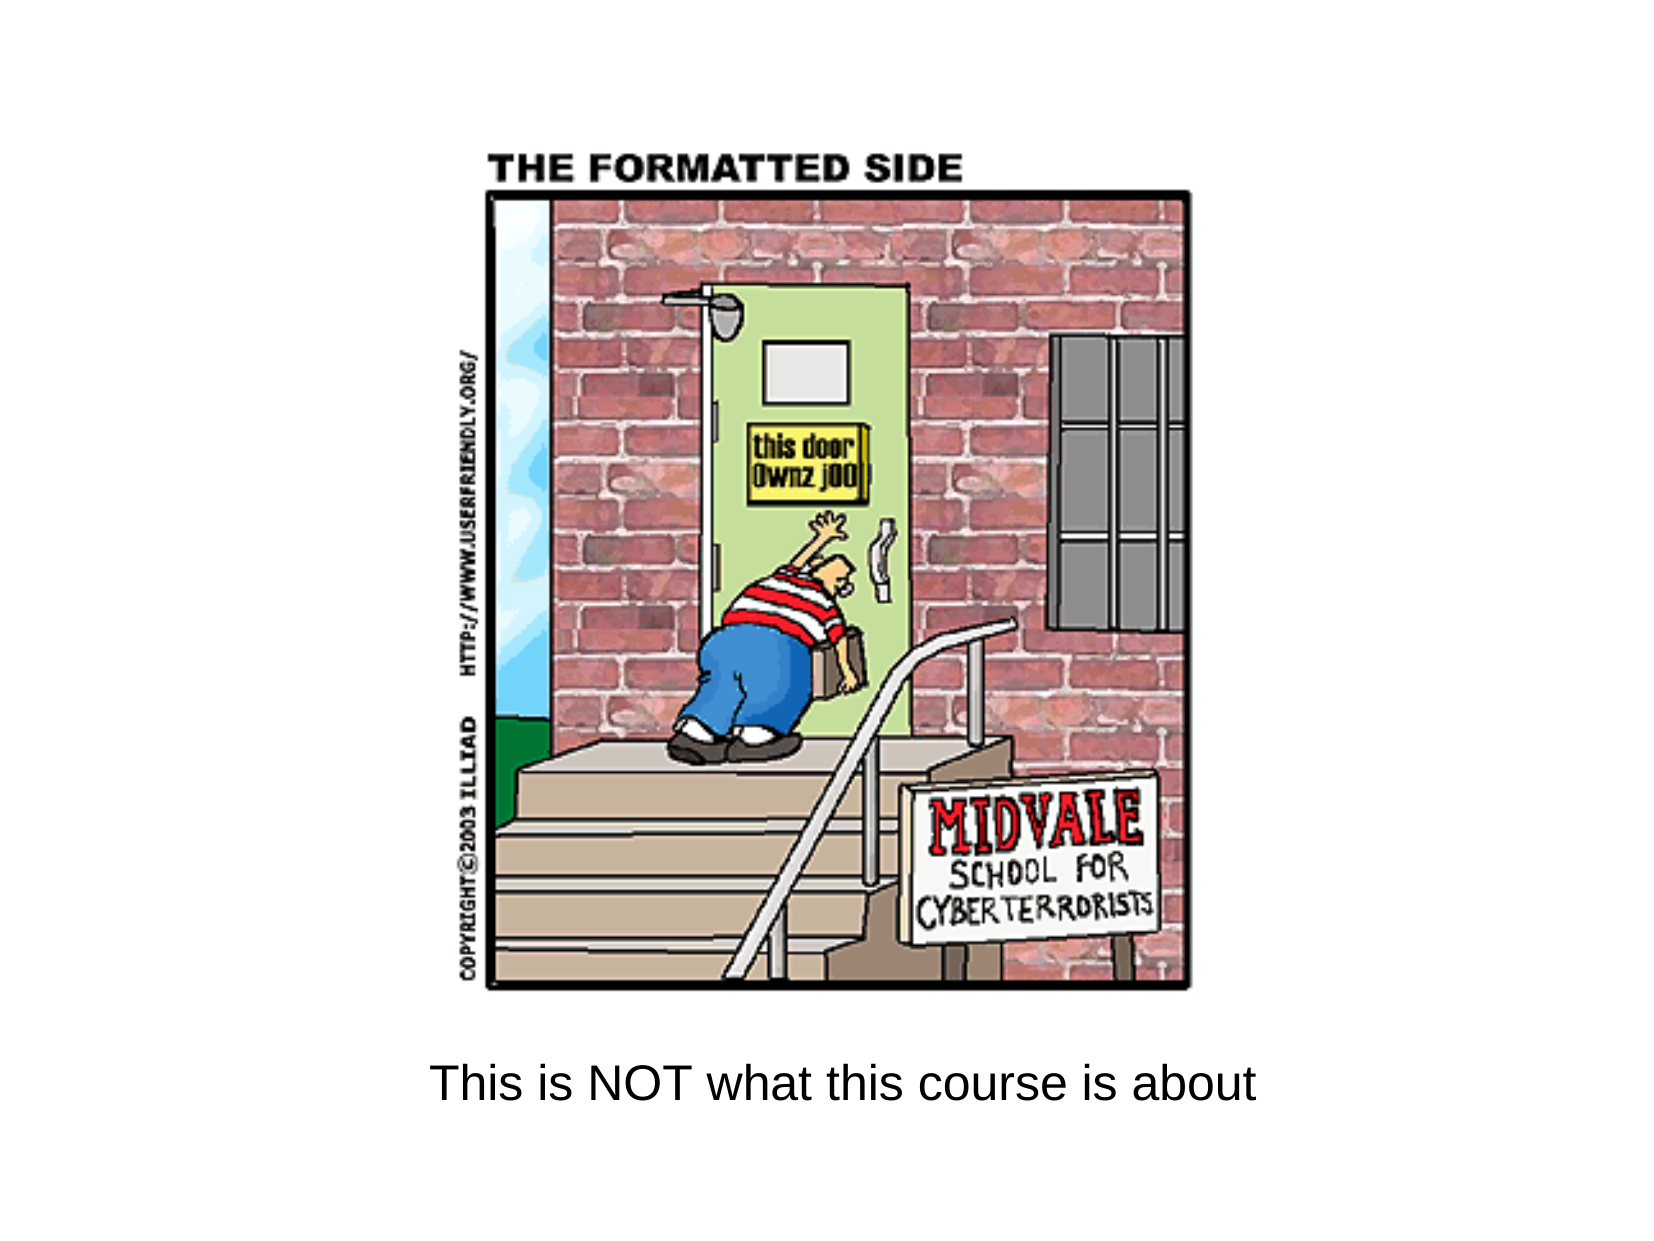

This is NOT what this course is about